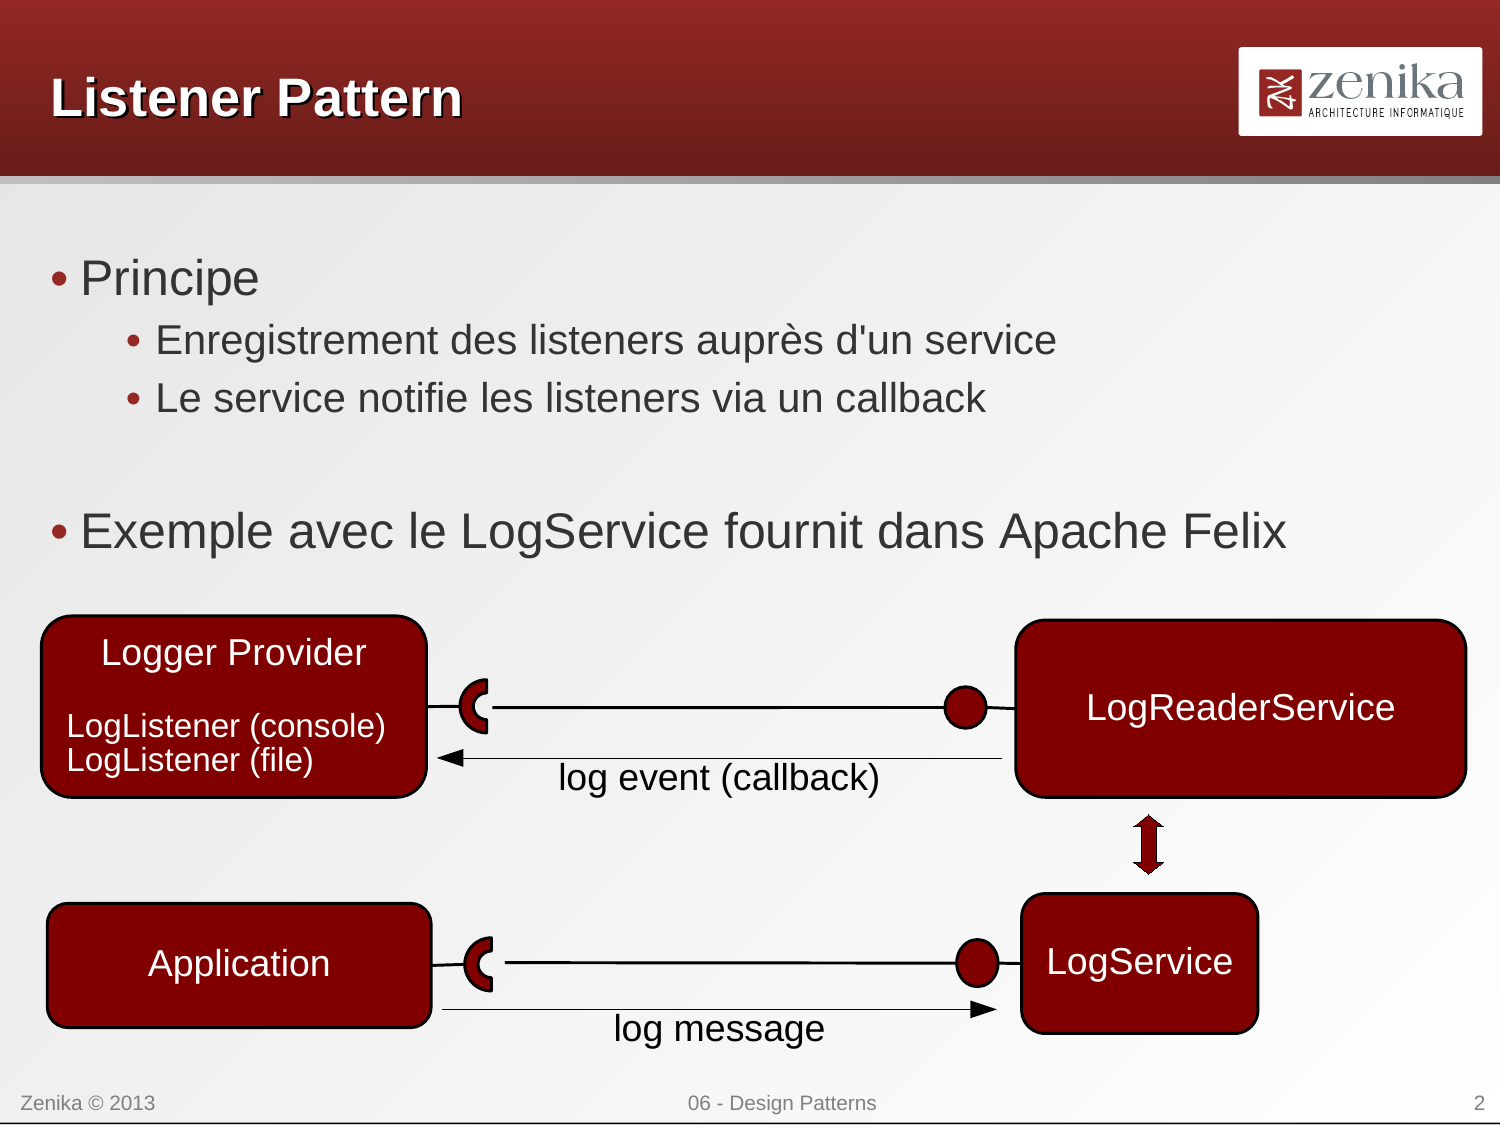

# Listener Pattern
Principe
Enregistrement des listeners auprès d'un service
Le service notifie les listeners via un callback
Exemple avec le LogService fournit dans Apache Felix
Logger Provider
LogListener (console)
LogListener (file)
LogReaderService
LogService
Application